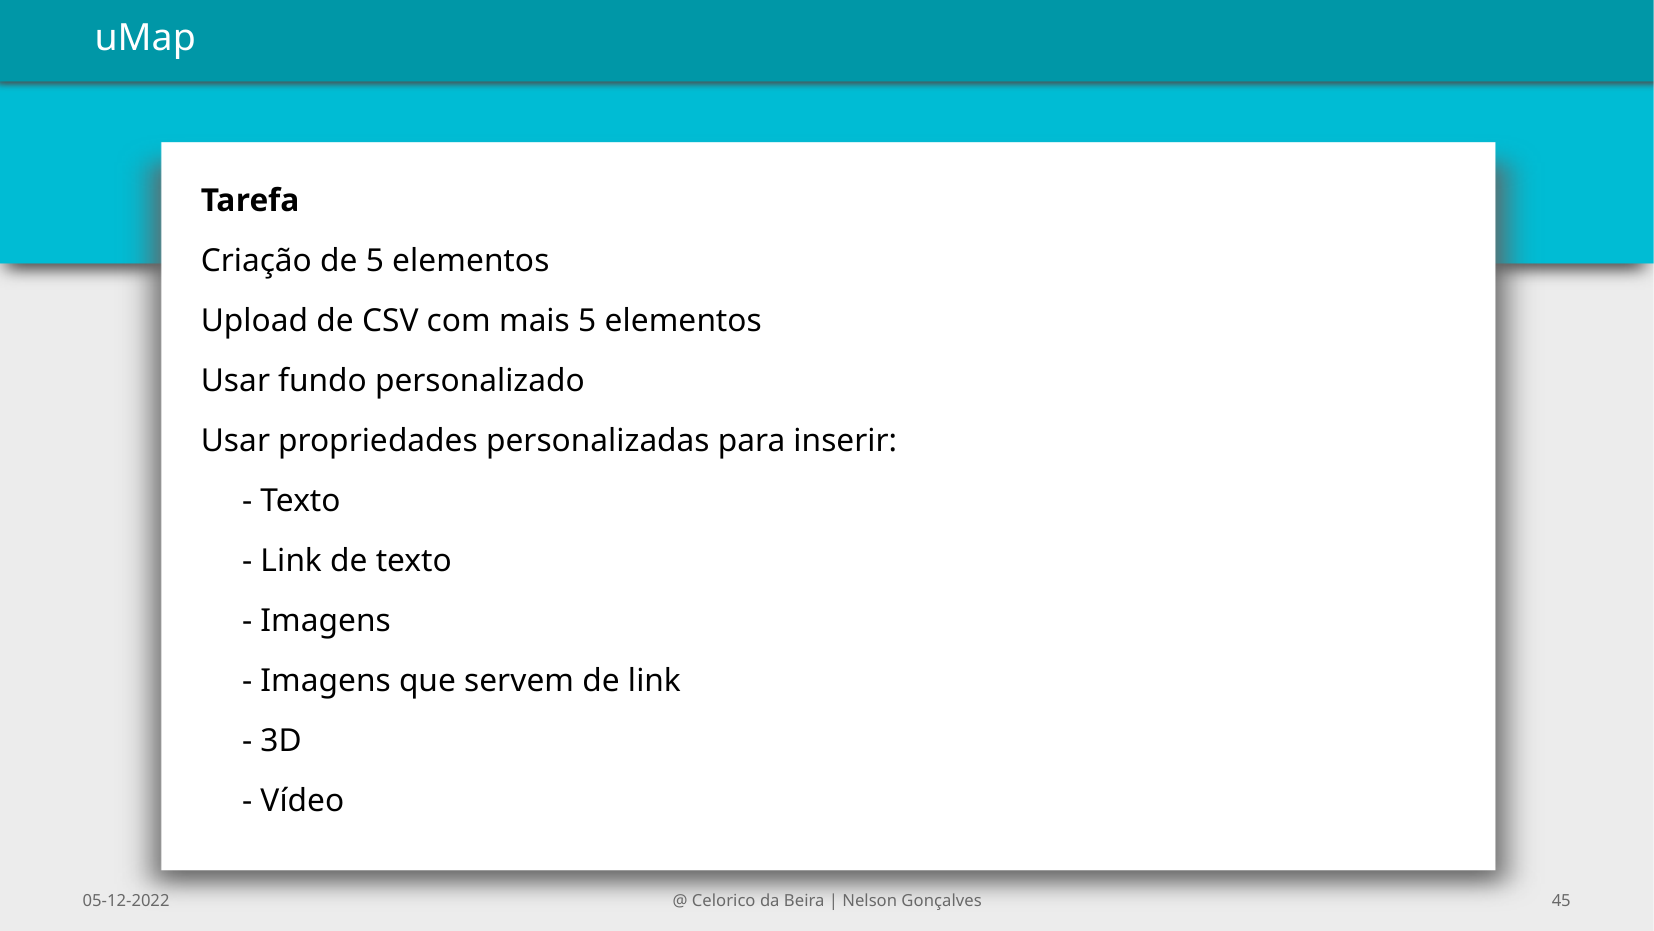

# uMap
Tarefa
Criação de 5 elementos
Upload de CSV com mais 5 elementos
Usar fundo personalizado
Usar propriedades personalizadas para inserir:
 - Texto
 - Link de texto
 - Imagens
 - Imagens que servem de link
 - 3D
 - Vídeo
05-12-2022
@ Celorico da Beira | Nelson Gonçalves
45